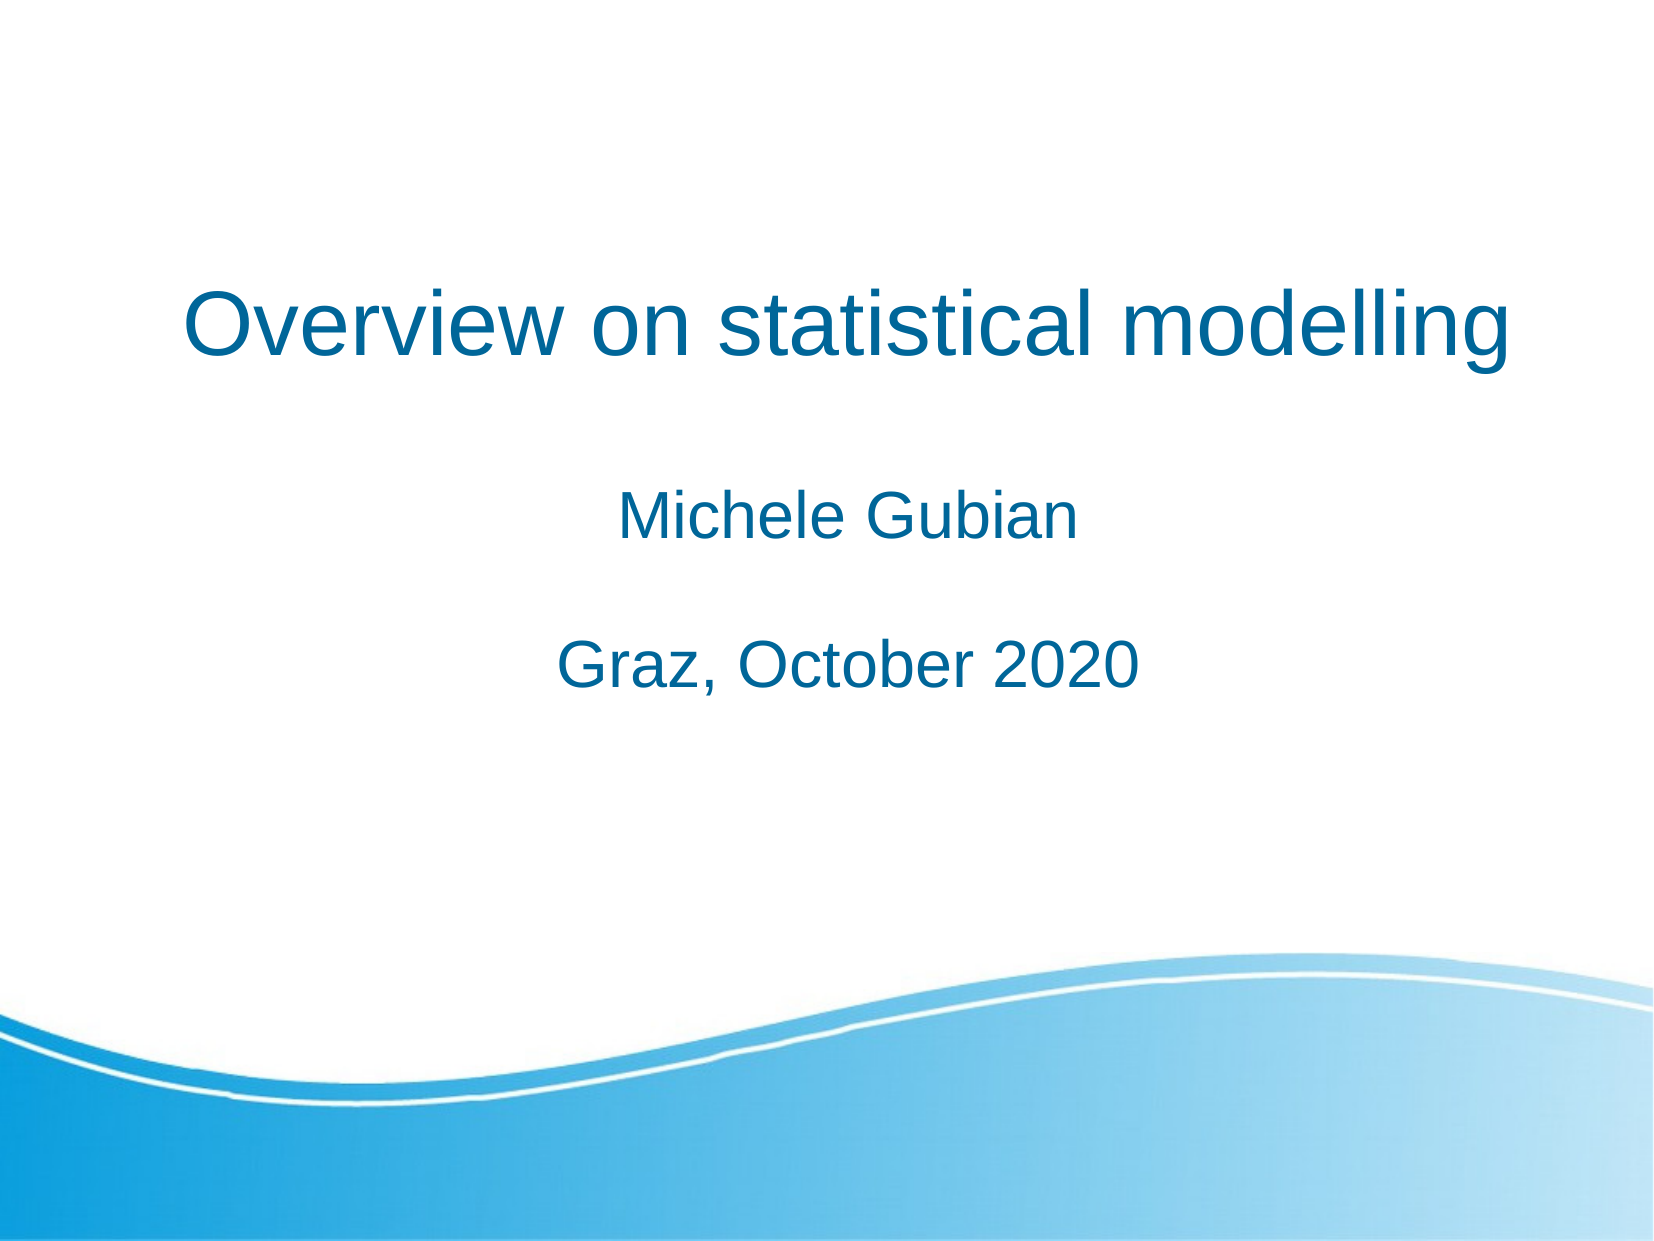

# Overview on statistical modelling Michele Gubian Graz, October 2020